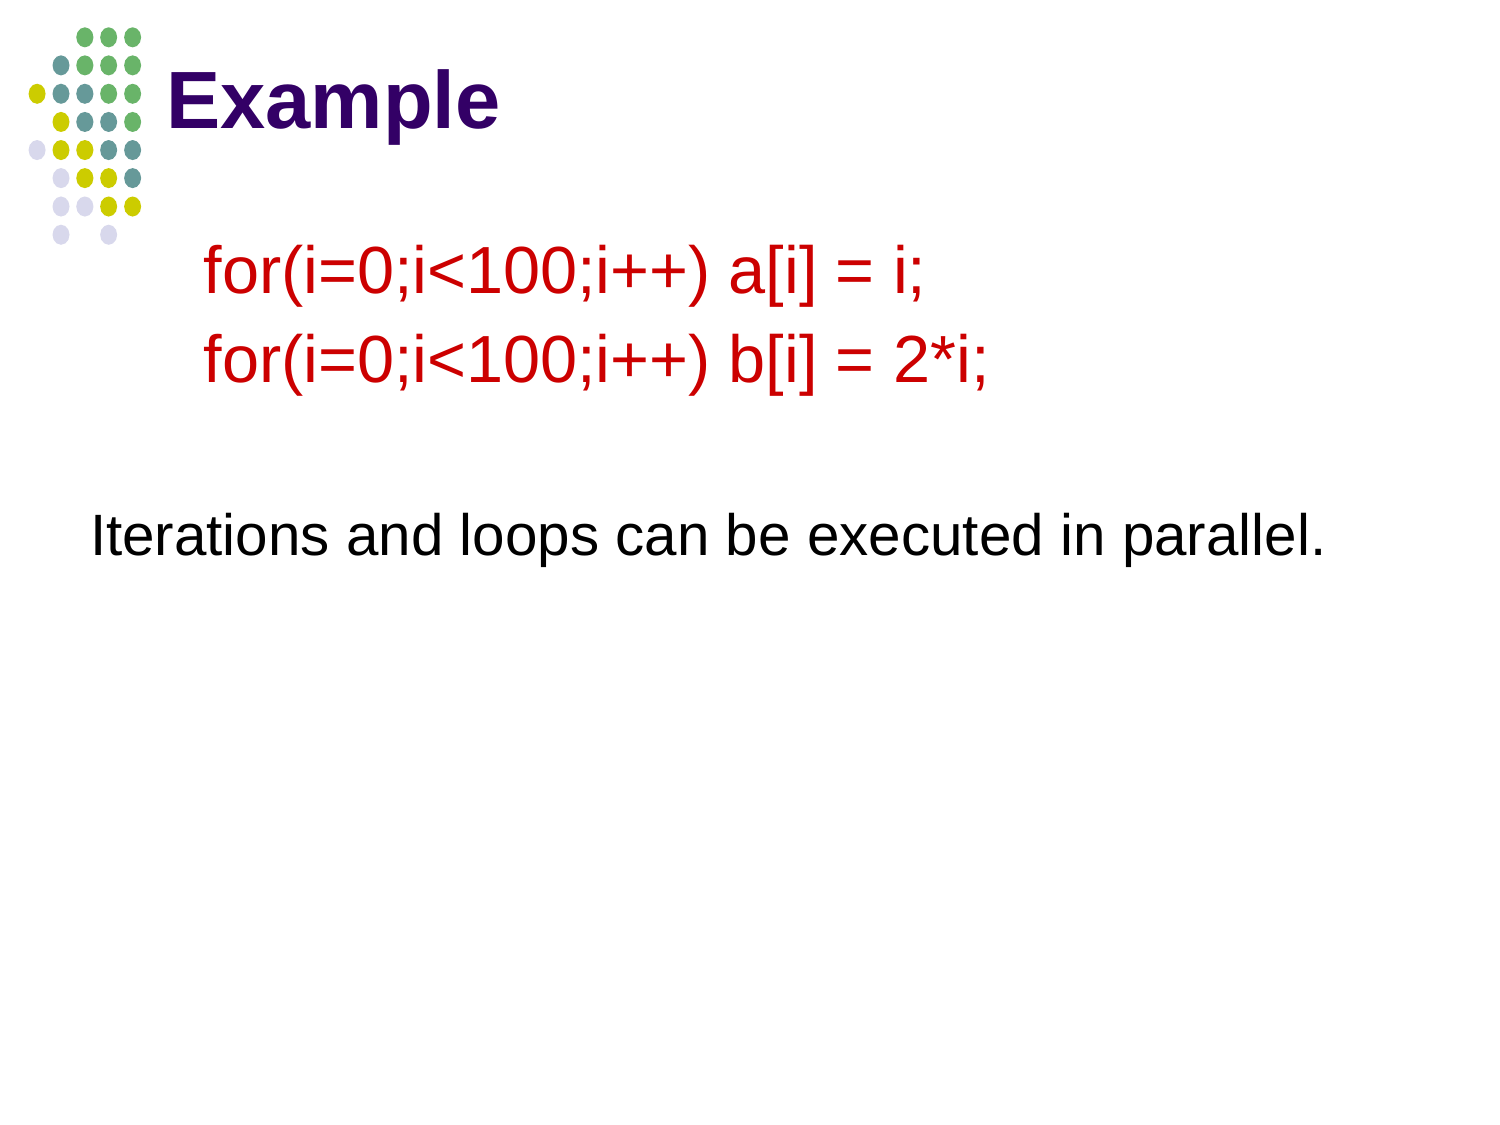

# Example
for(i=0;i<100;i++) a[i] = i;
for(i=0;i<100;i++) b[i] = 2*i;
Iterations and loops can be executed in parallel.